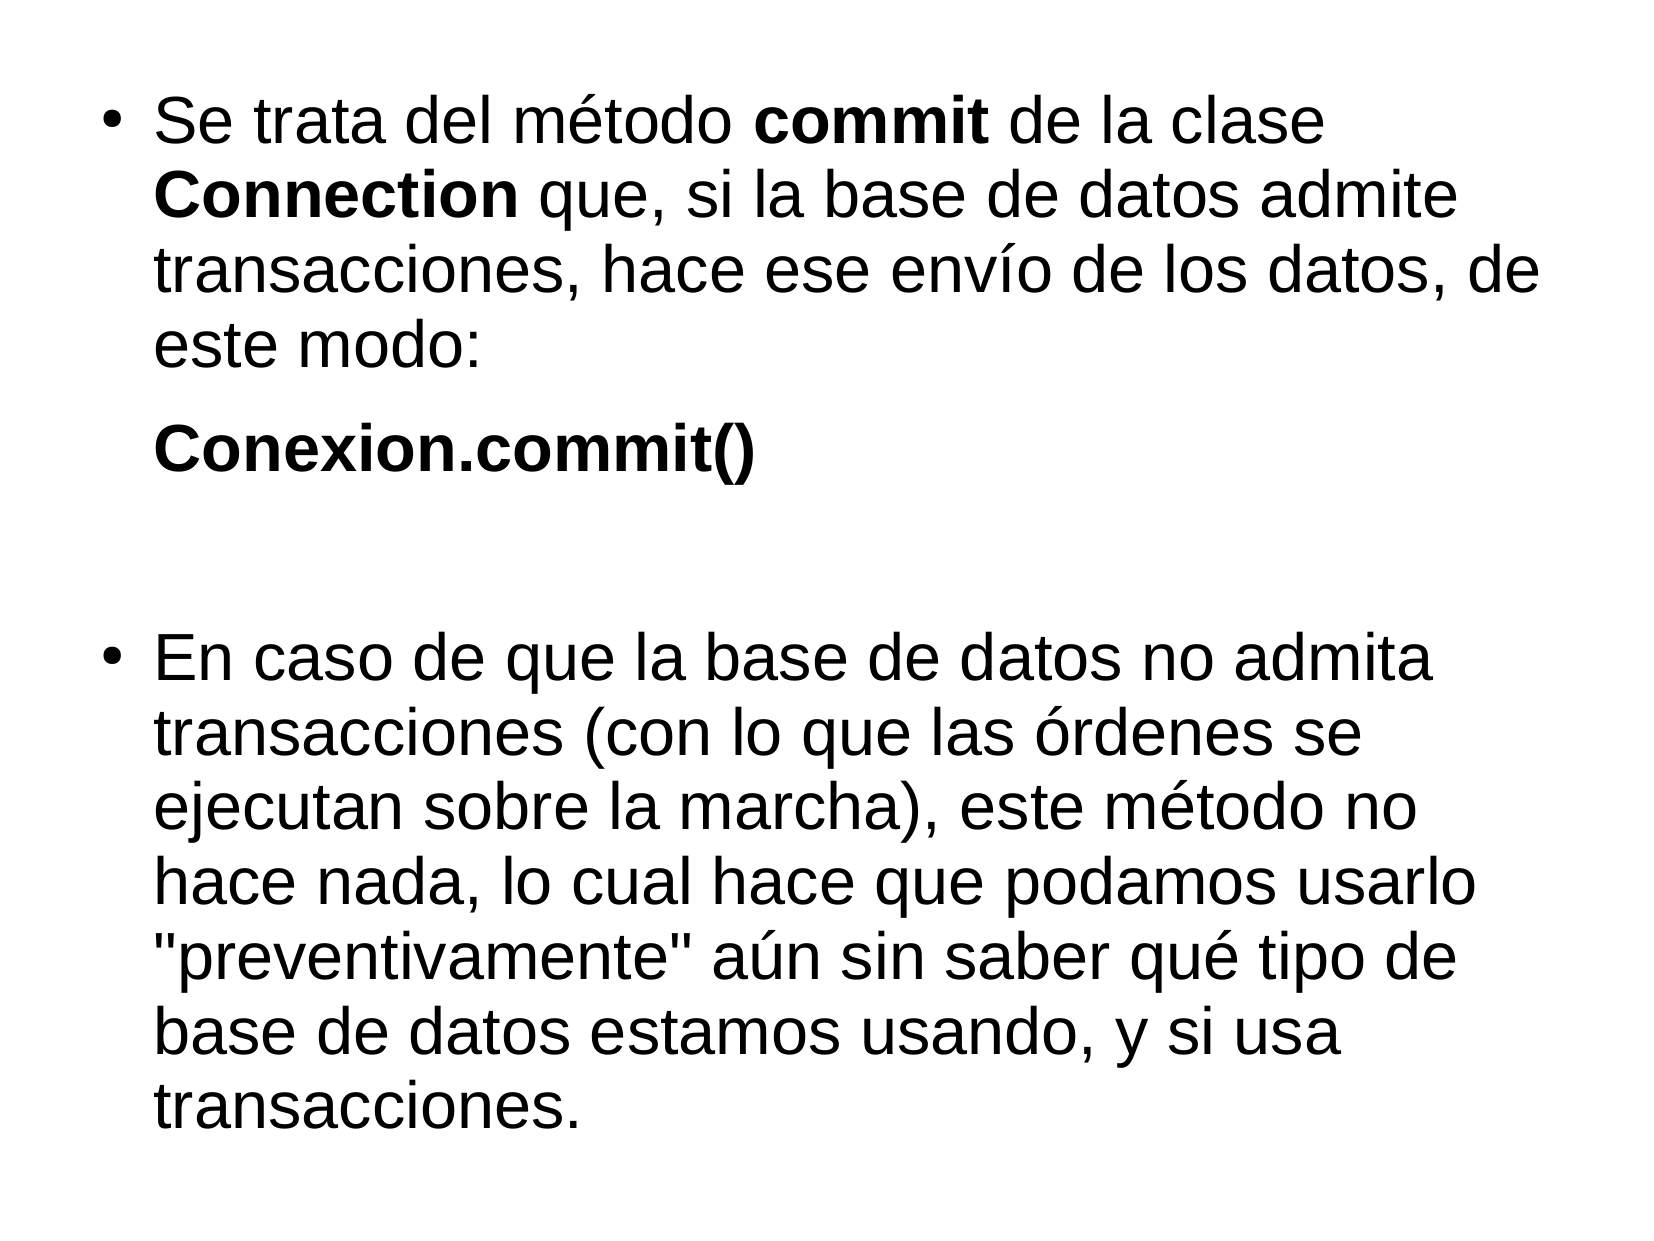

# Se trata del método commit de la clase Connection que, si la base de datos admite transacciones, hace ese envío de los datos, de este modo:
Conexion.commit()
En caso de que la base de datos no admita transacciones (con lo que las órdenes se ejecutan sobre la marcha), este método no hace nada, lo cual hace que podamos usarlo "preventivamente" aún sin saber qué tipo de base de datos estamos usando, y si usa transacciones.